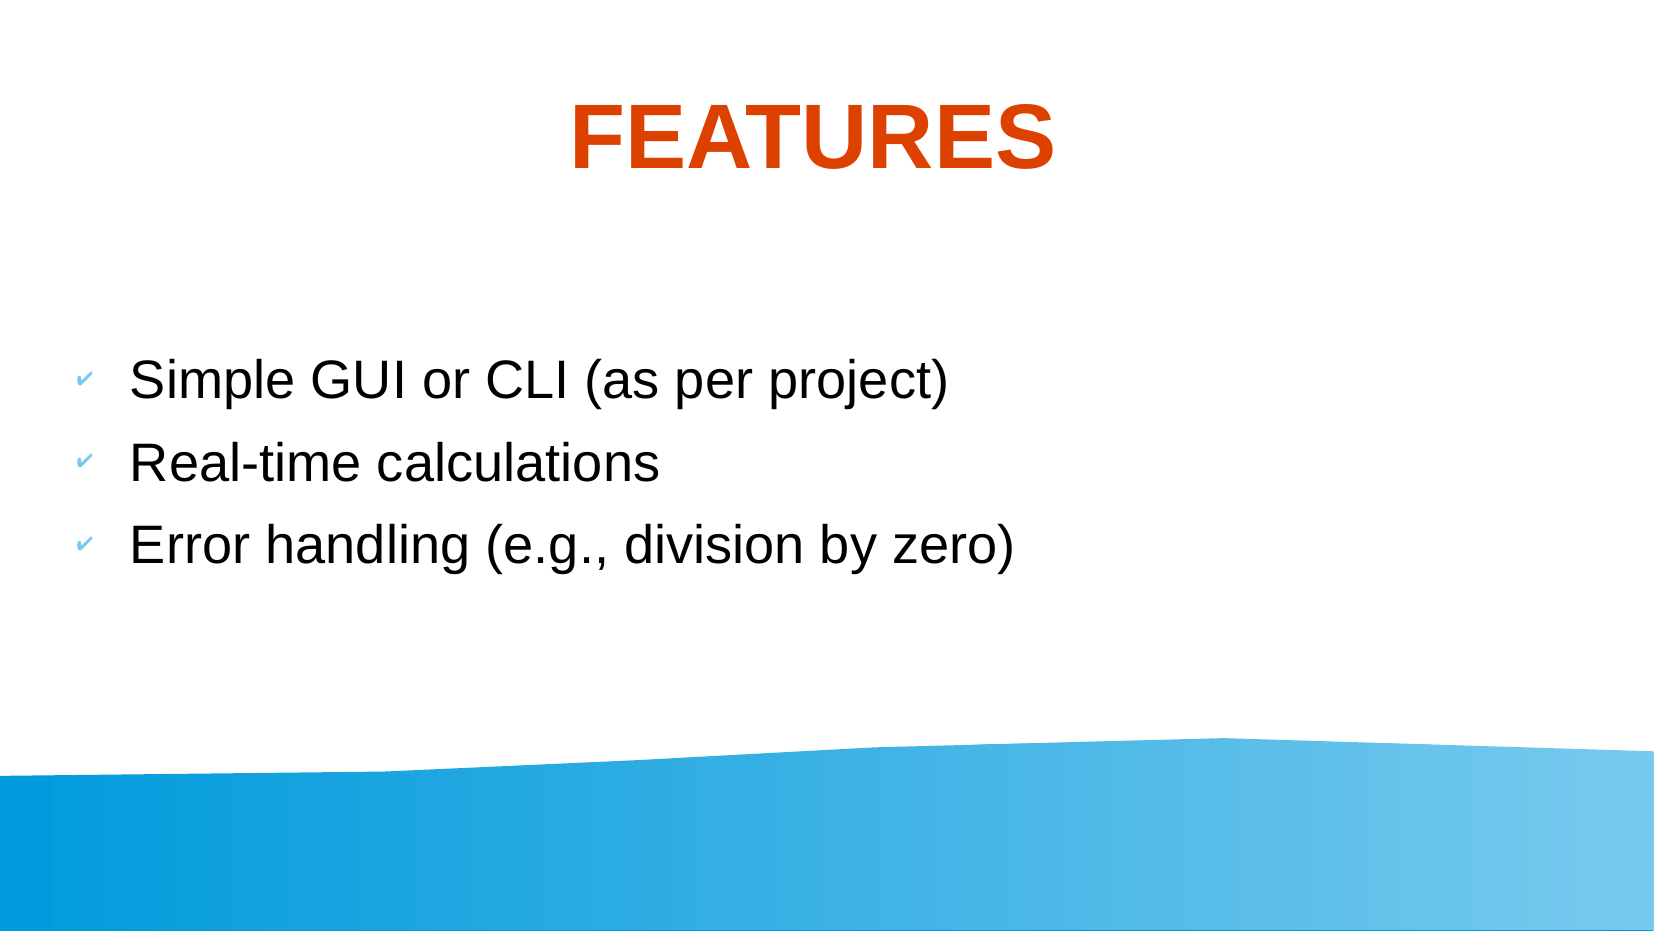

# FEATURES
Simple GUI or CLI (as per project)
Real-time calculations
Error handling (e.g., division by zero)